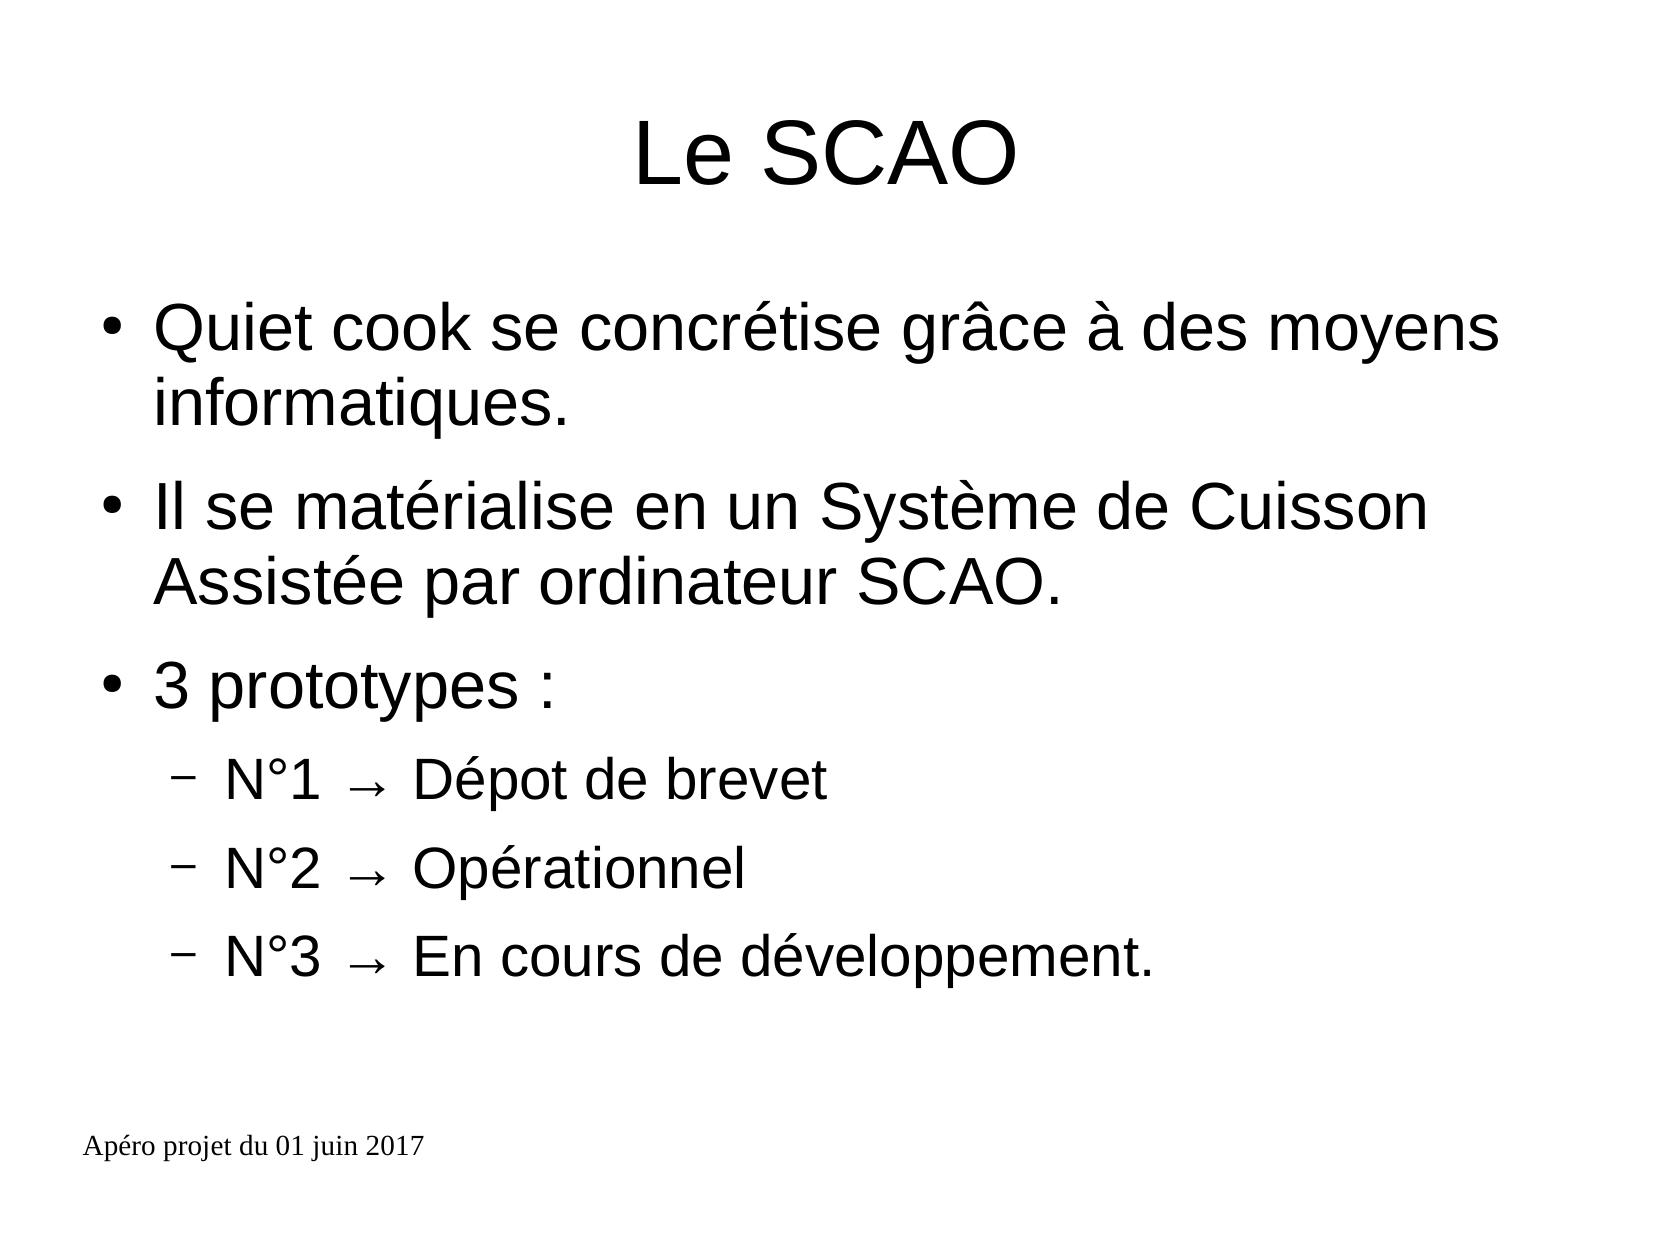

# Le SCAO
Quiet cook se concrétise grâce à des moyens informatiques.
Il se matérialise en un Système de Cuisson Assistée par ordinateur SCAO.
3 prototypes :
N°1 → Dépot de brevet
N°2 → Opérationnel
N°3 → En cours de développement.
Apéro projet du 01 juin 2017